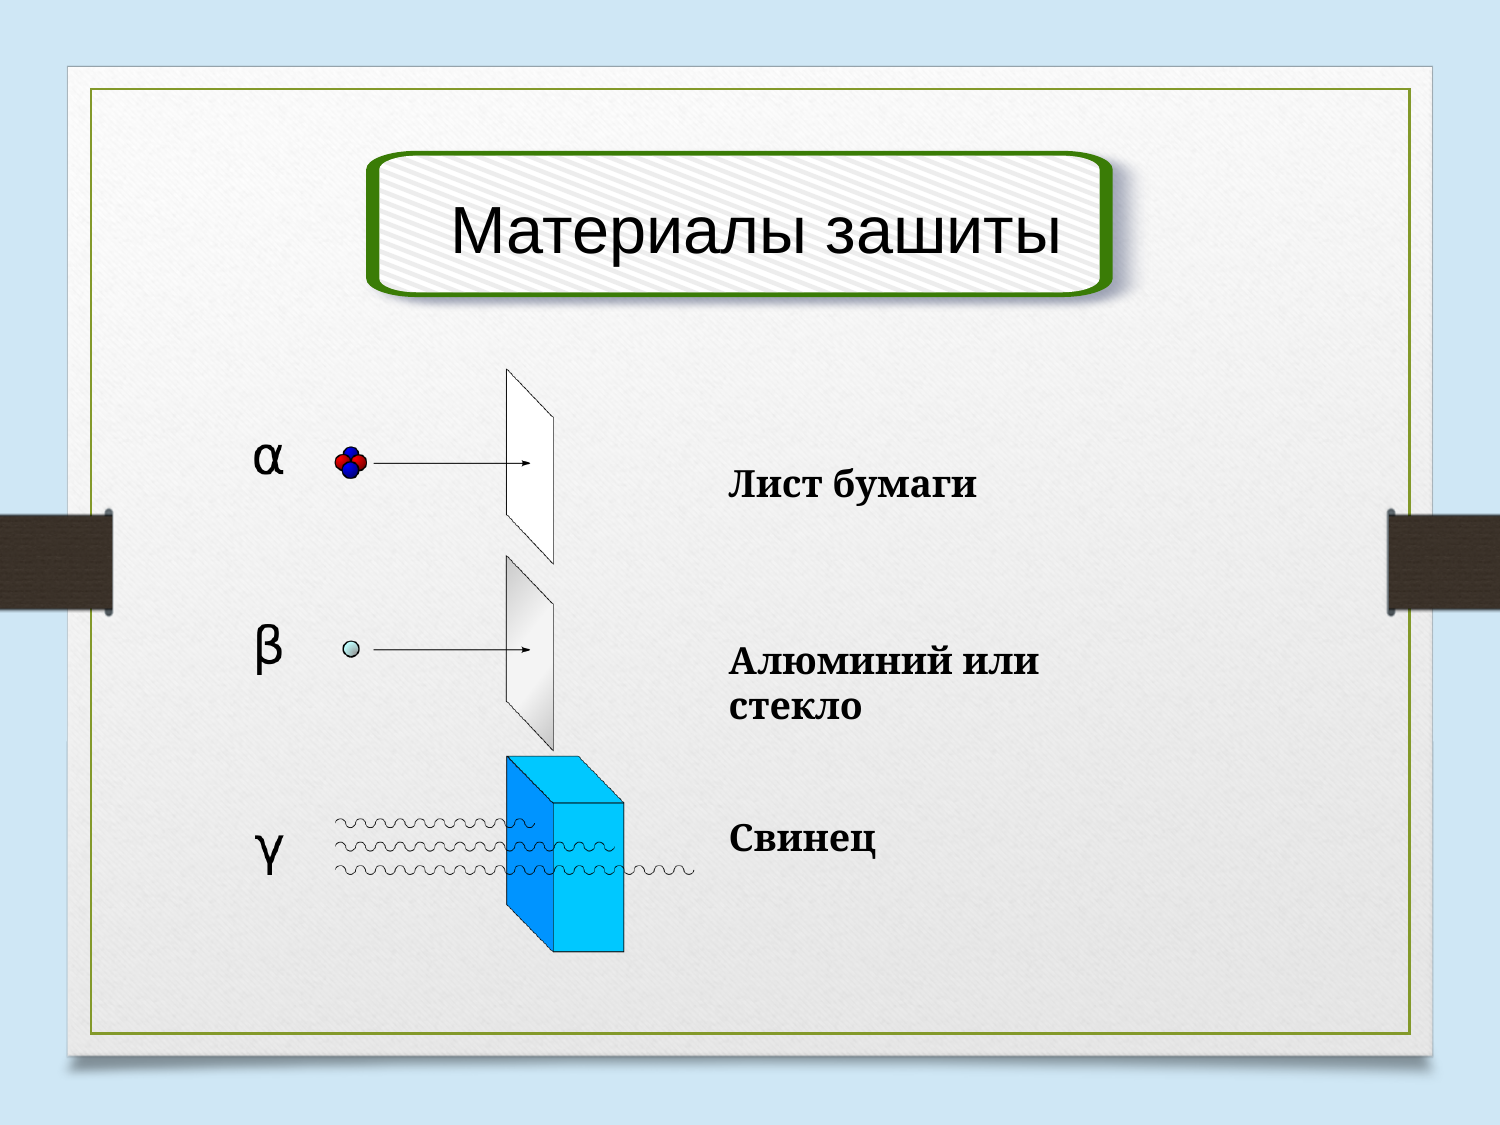

Материалы зашиты
Лист бумаги
Алюминий или стекло
Свинец